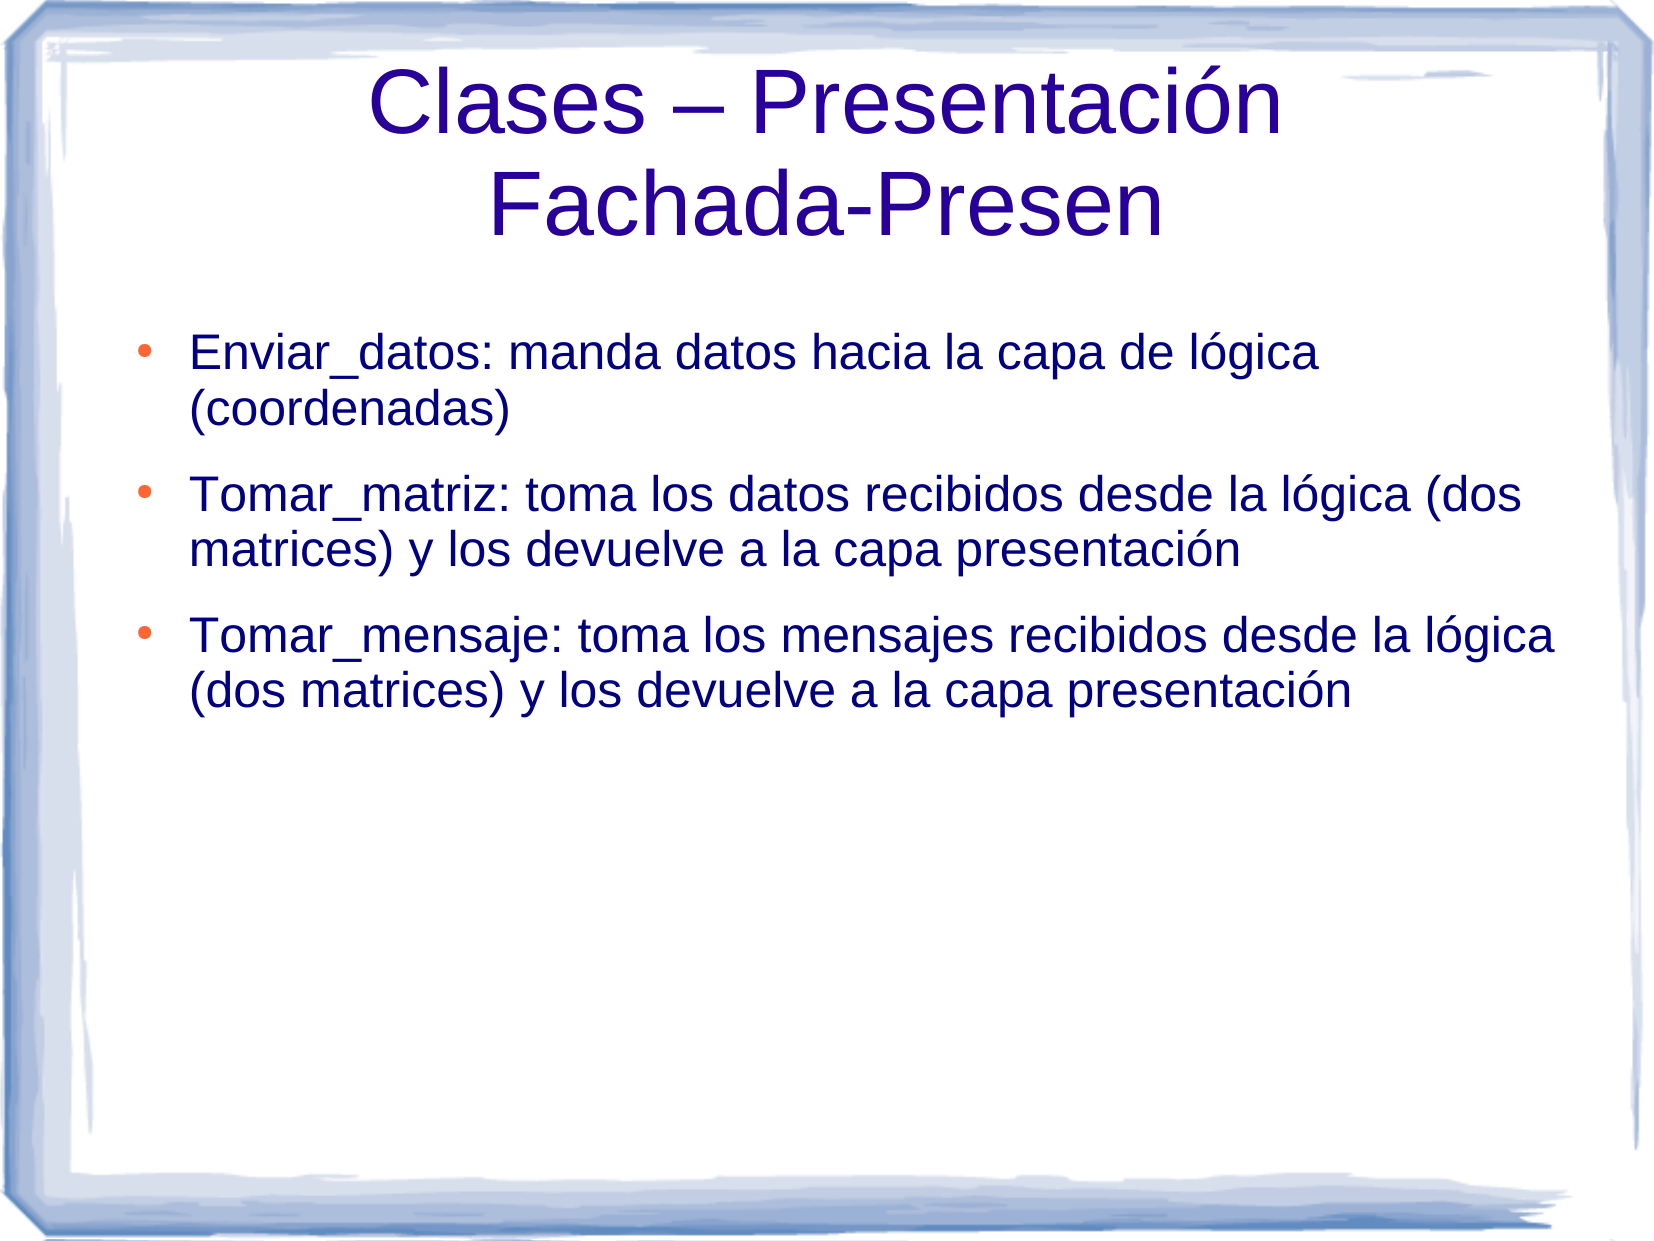

# Clases – Presentación Fachada-Presen
Enviar_datos: manda datos hacia la capa de lógica (coordenadas)
Tomar_matriz: toma los datos recibidos desde la lógica (dos matrices) y los devuelve a la capa presentación
Tomar_mensaje: toma los mensajes recibidos desde la lógica (dos matrices) y los devuelve a la capa presentación